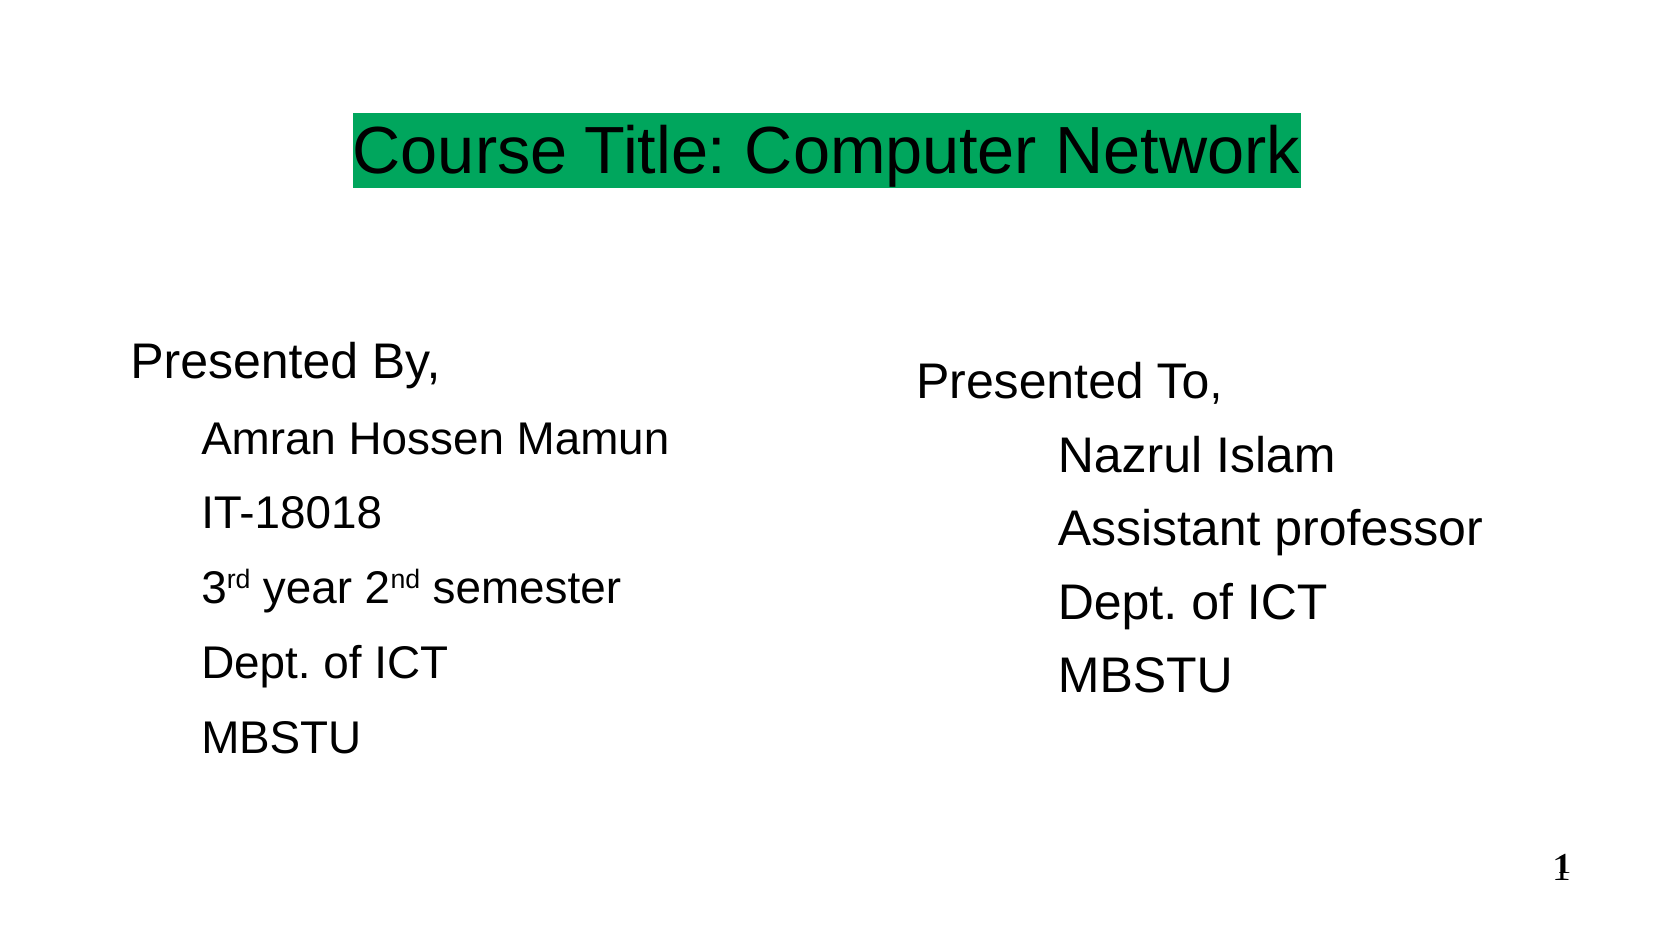

# Course Title: Computer Network
Presented By,
Amran Hossen Mamun
IT-18018
3rd year 2nd semester
Dept. of ICT
MBSTU
Presented To,
Nazrul Islam
Assistant professor
Dept. of ICT
MBSTU
1
1